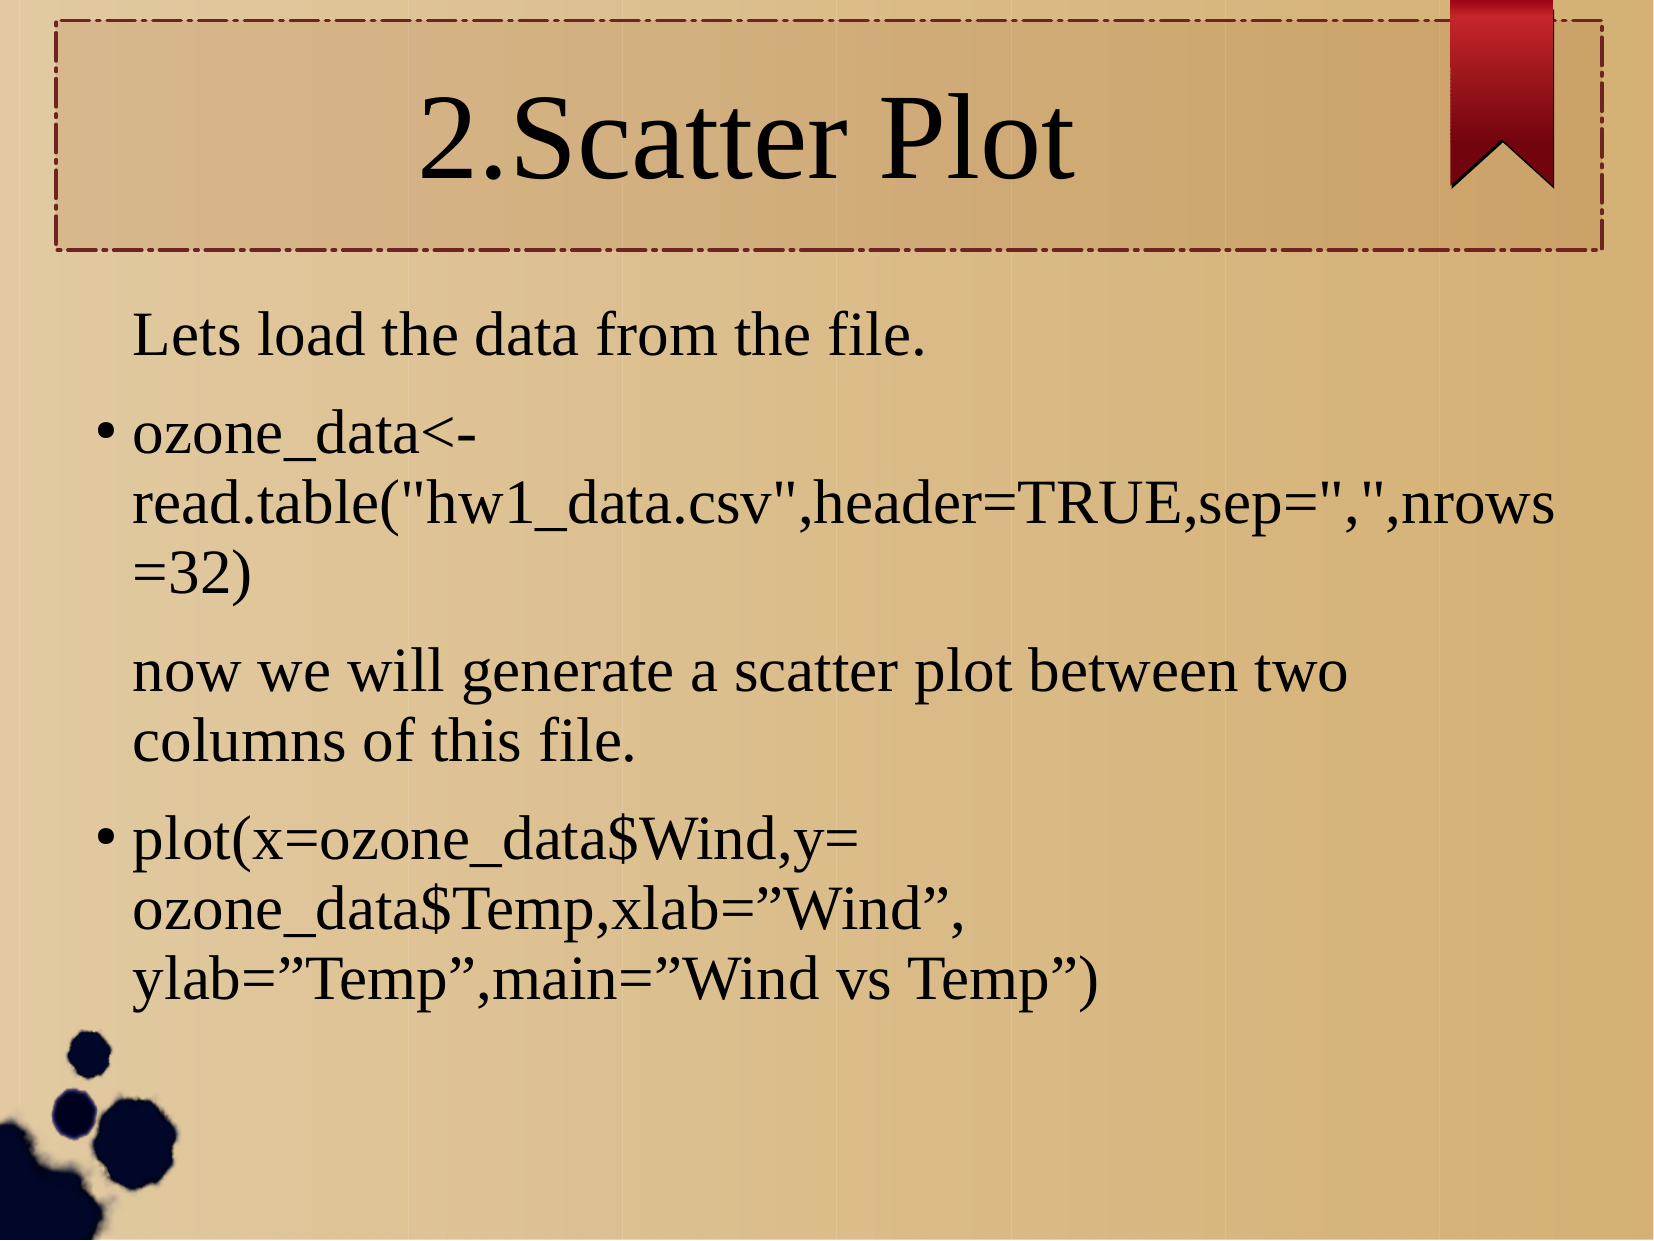

# 2.Scatter Plot
Lets load the data from the file.
ozone_data<-read.table("hw1_data.csv",header=TRUE,sep=",",nrows=32)
now we will generate a scatter plot between two columns of this file.
plot(x=ozone_data$Wind,y=	ozone_data$Temp,xlab=”Wind”, ylab=”Temp”,main=”Wind vs Temp”)